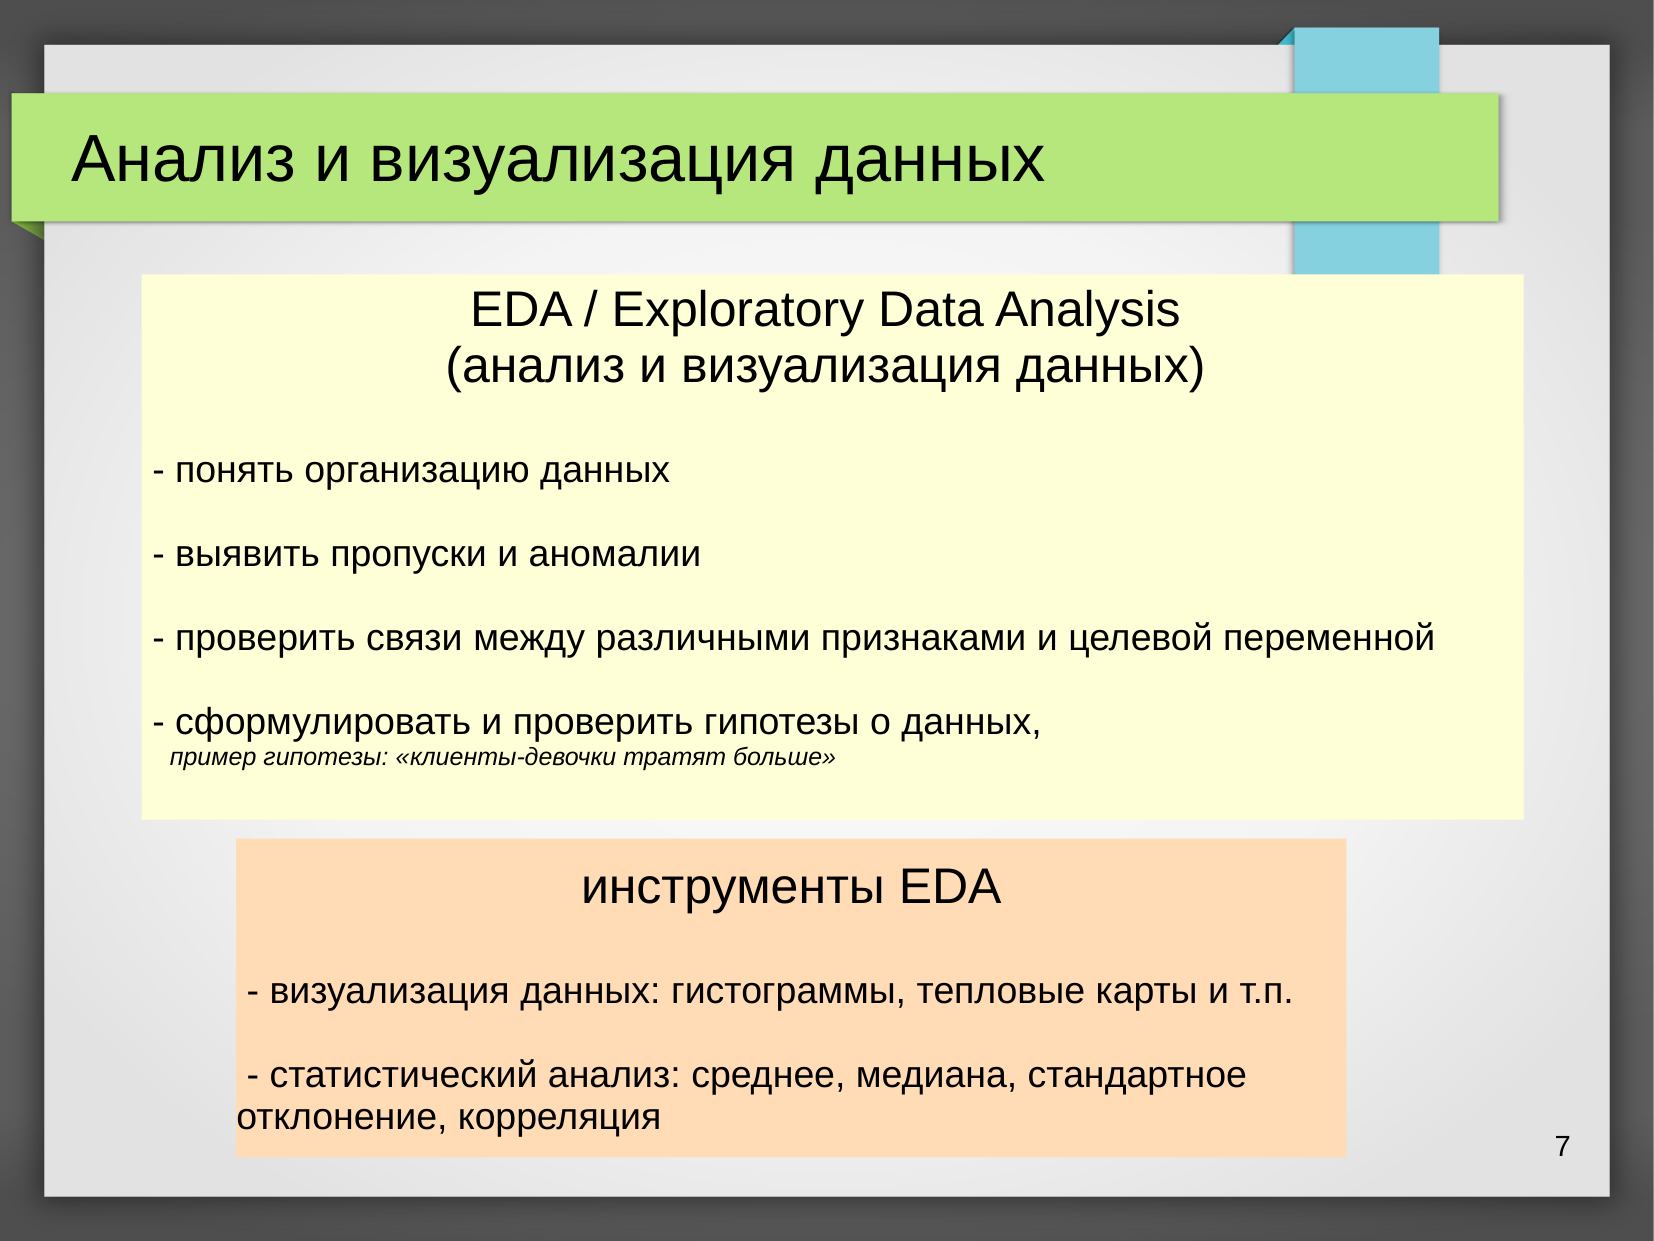

Анализ и визуализация данных
# EDA / Exploratory Data Analysis
(анализ и визуализация данных)
 - понять организацию данных
 - выявить пропуски и аномалии
 - проверить связи между различными признаками и целевой переменной
 - сформулировать и проверить гипотезы о данных,
 пример гипотезы: «клиенты-девочки тратят больше»
инструменты EDA
 - визуализация данных: гистограммы, тепловые карты и т.п.
 - статистический анализ: среднее, медиана, стандартное отклонение, корреляция
7